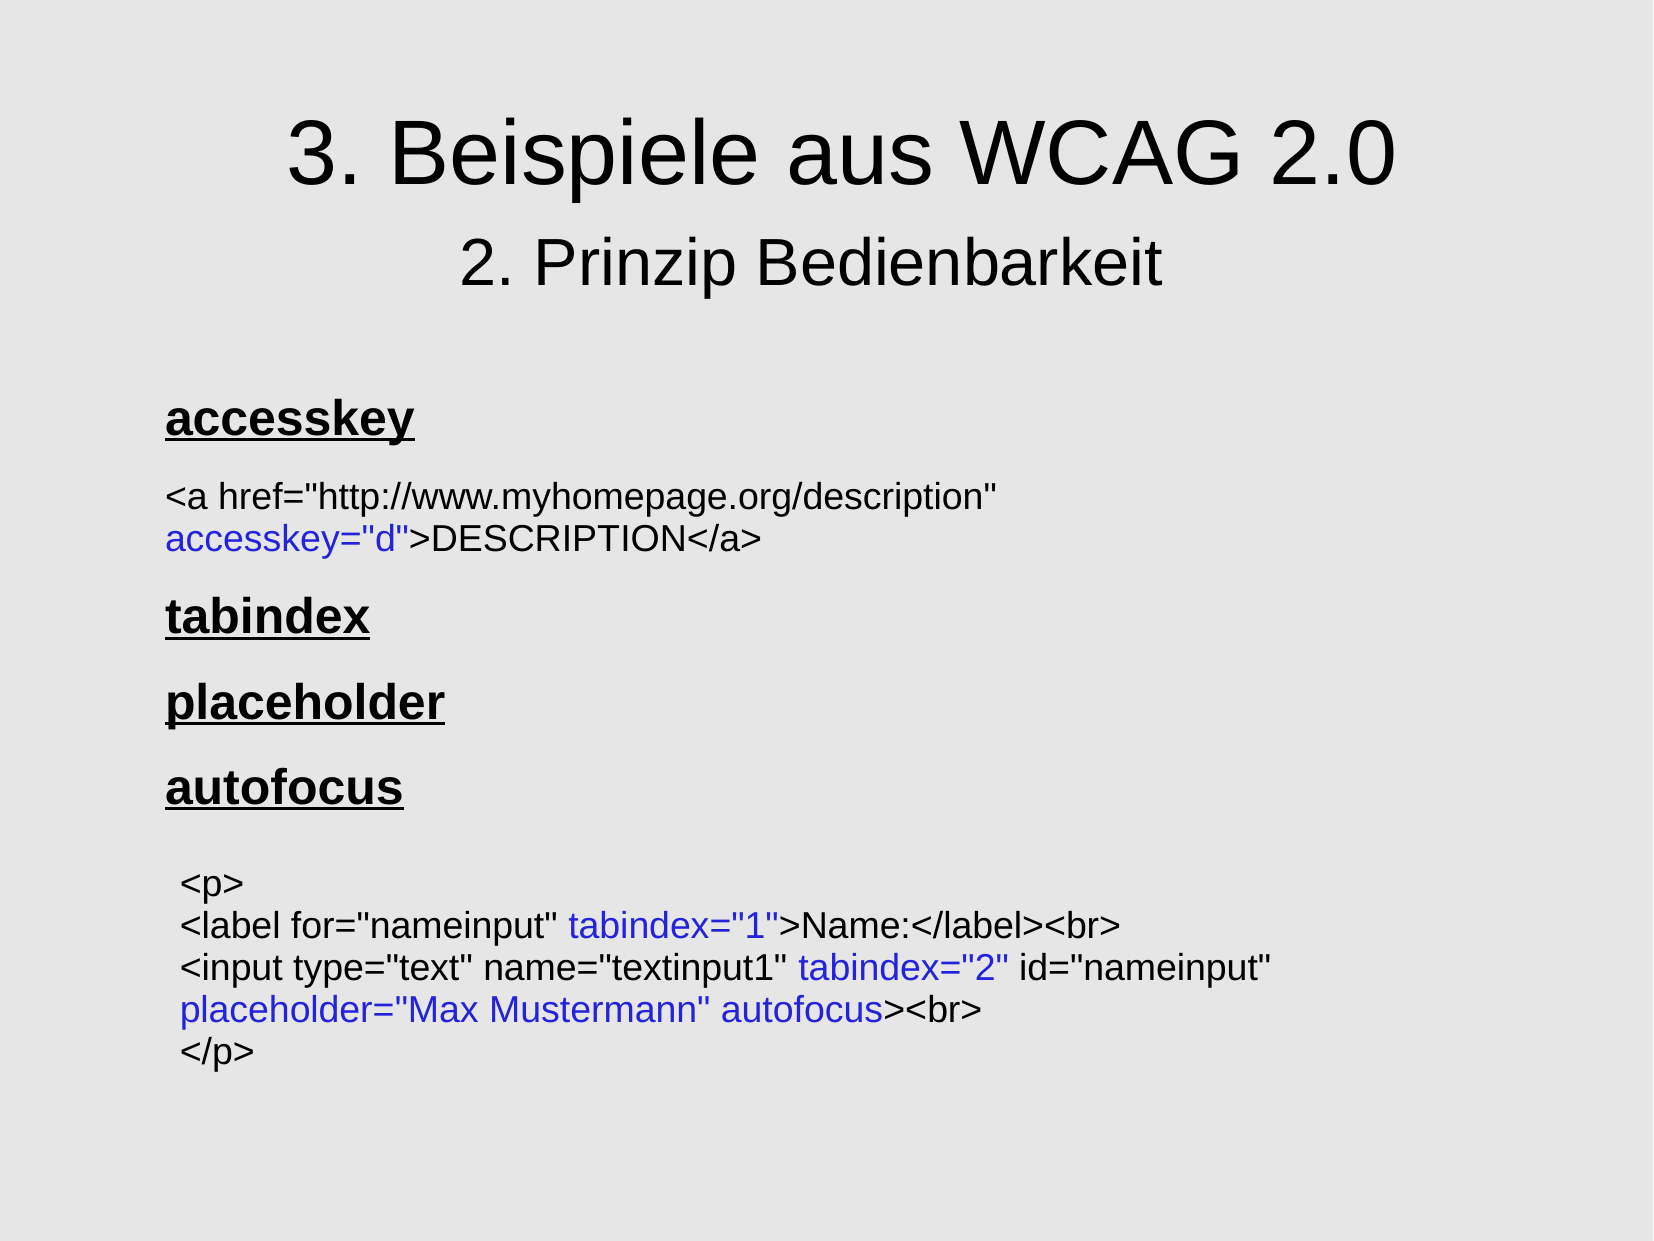

3. Beispiele aus WCAG 2.0
2. Prinzip Bedienbarkeit
# accesskey
<a href="http://www.myhomepage.org/description" accesskey="d">DESCRIPTION</a>
tabindex
placeholder
autofocus
<p>
<label for="nameinput" tabindex="1">Name:</label><br>
<input type="text" name="textinput1" tabindex="2" id="nameinput" placeholder="Max Mustermann" autofocus><br>
</p>